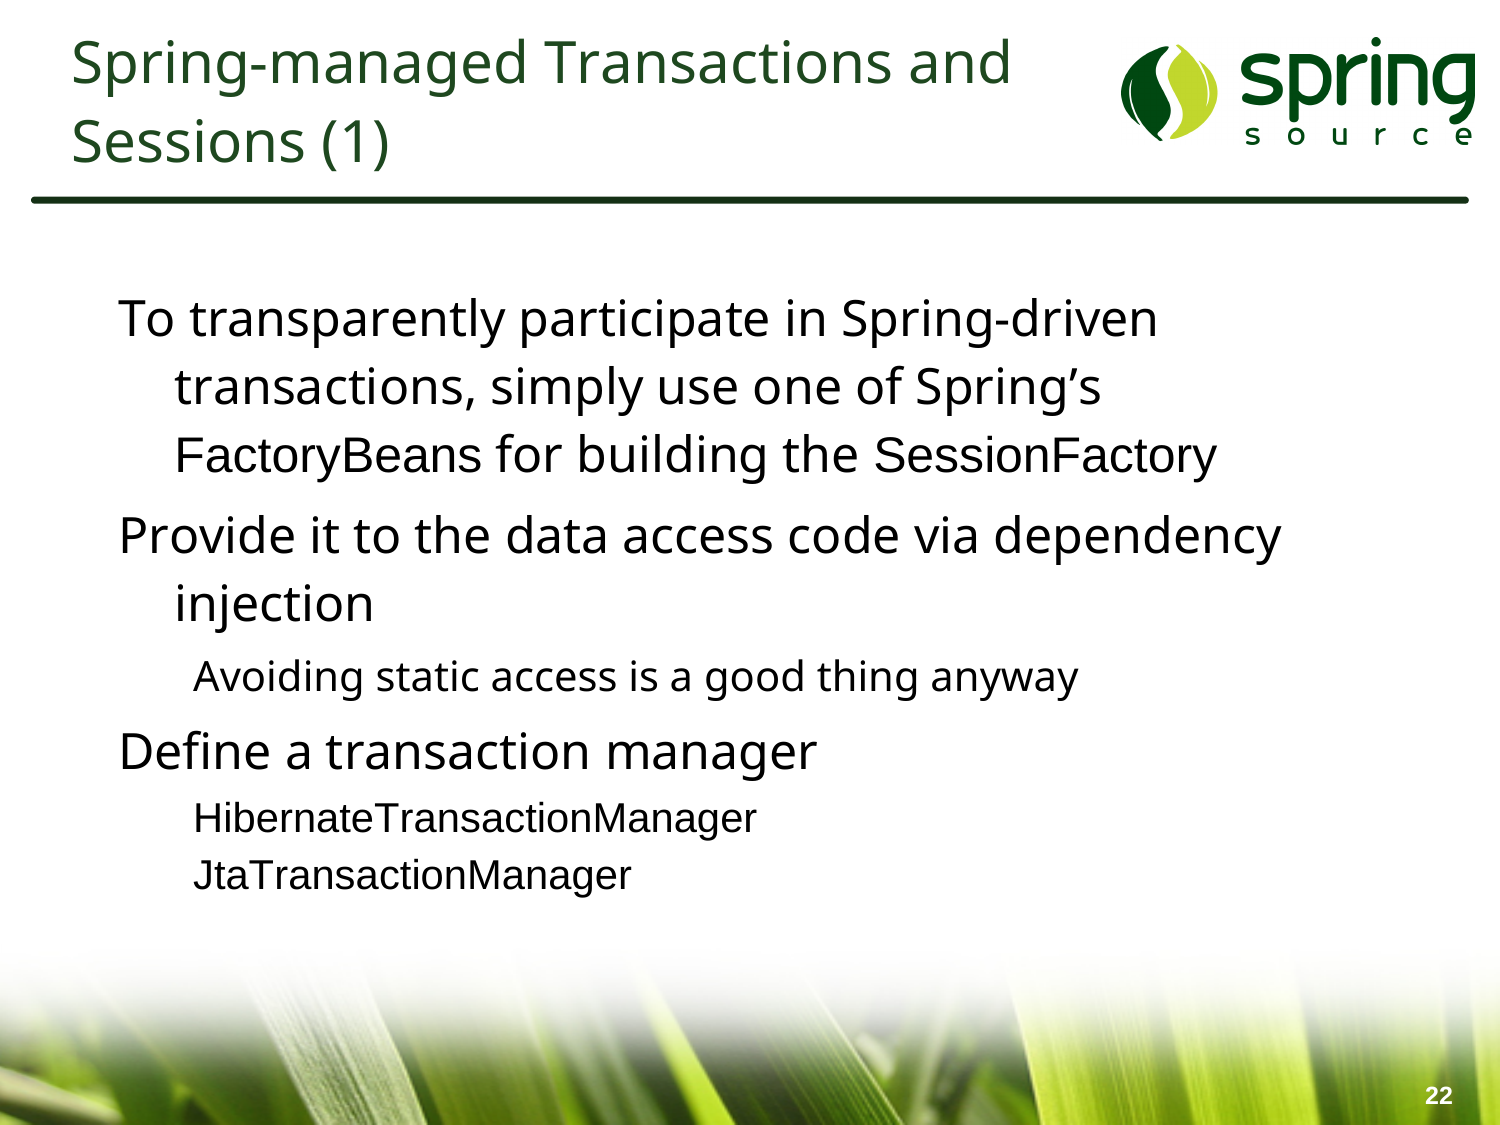

# Spring-managed Transactions and Sessions (1)
To transparently participate in Spring-driven transactions, simply use one of Spring’s FactoryBeans for building the SessionFactory
Provide it to the data access code via dependency injection
Avoiding static access is a good thing anyway
Define a transaction manager
HibernateTransactionManager
JtaTransactionManager